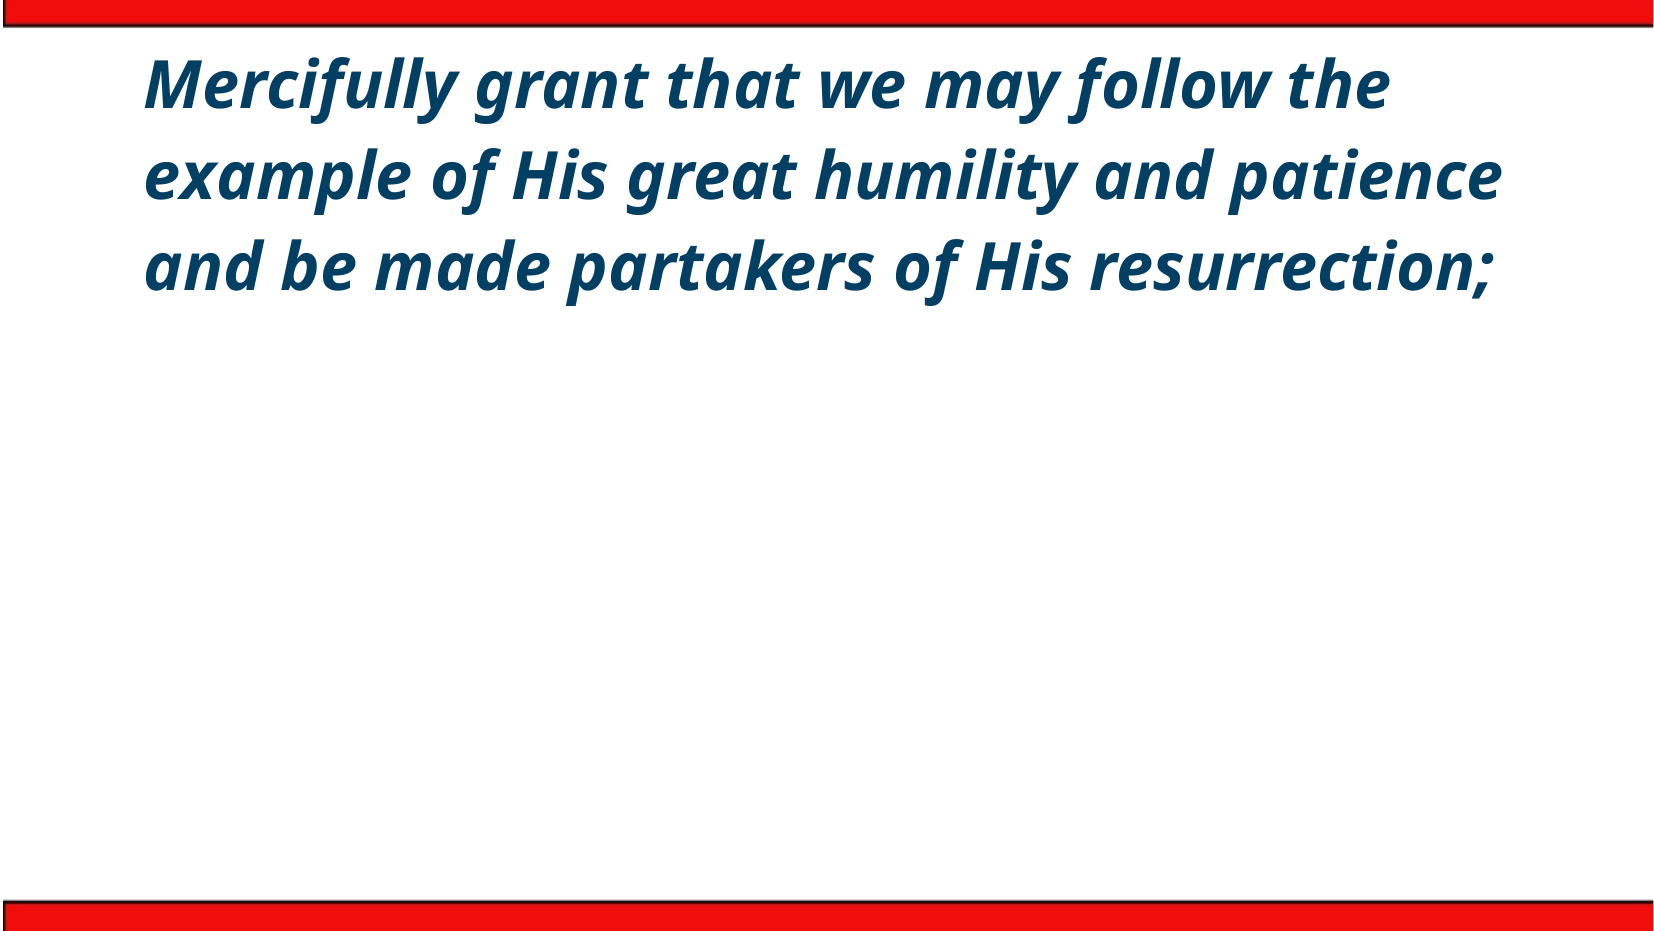

Mercifully grant that we may follow the
 example of His great humility and patience
 and be made partakers of His resurrection;